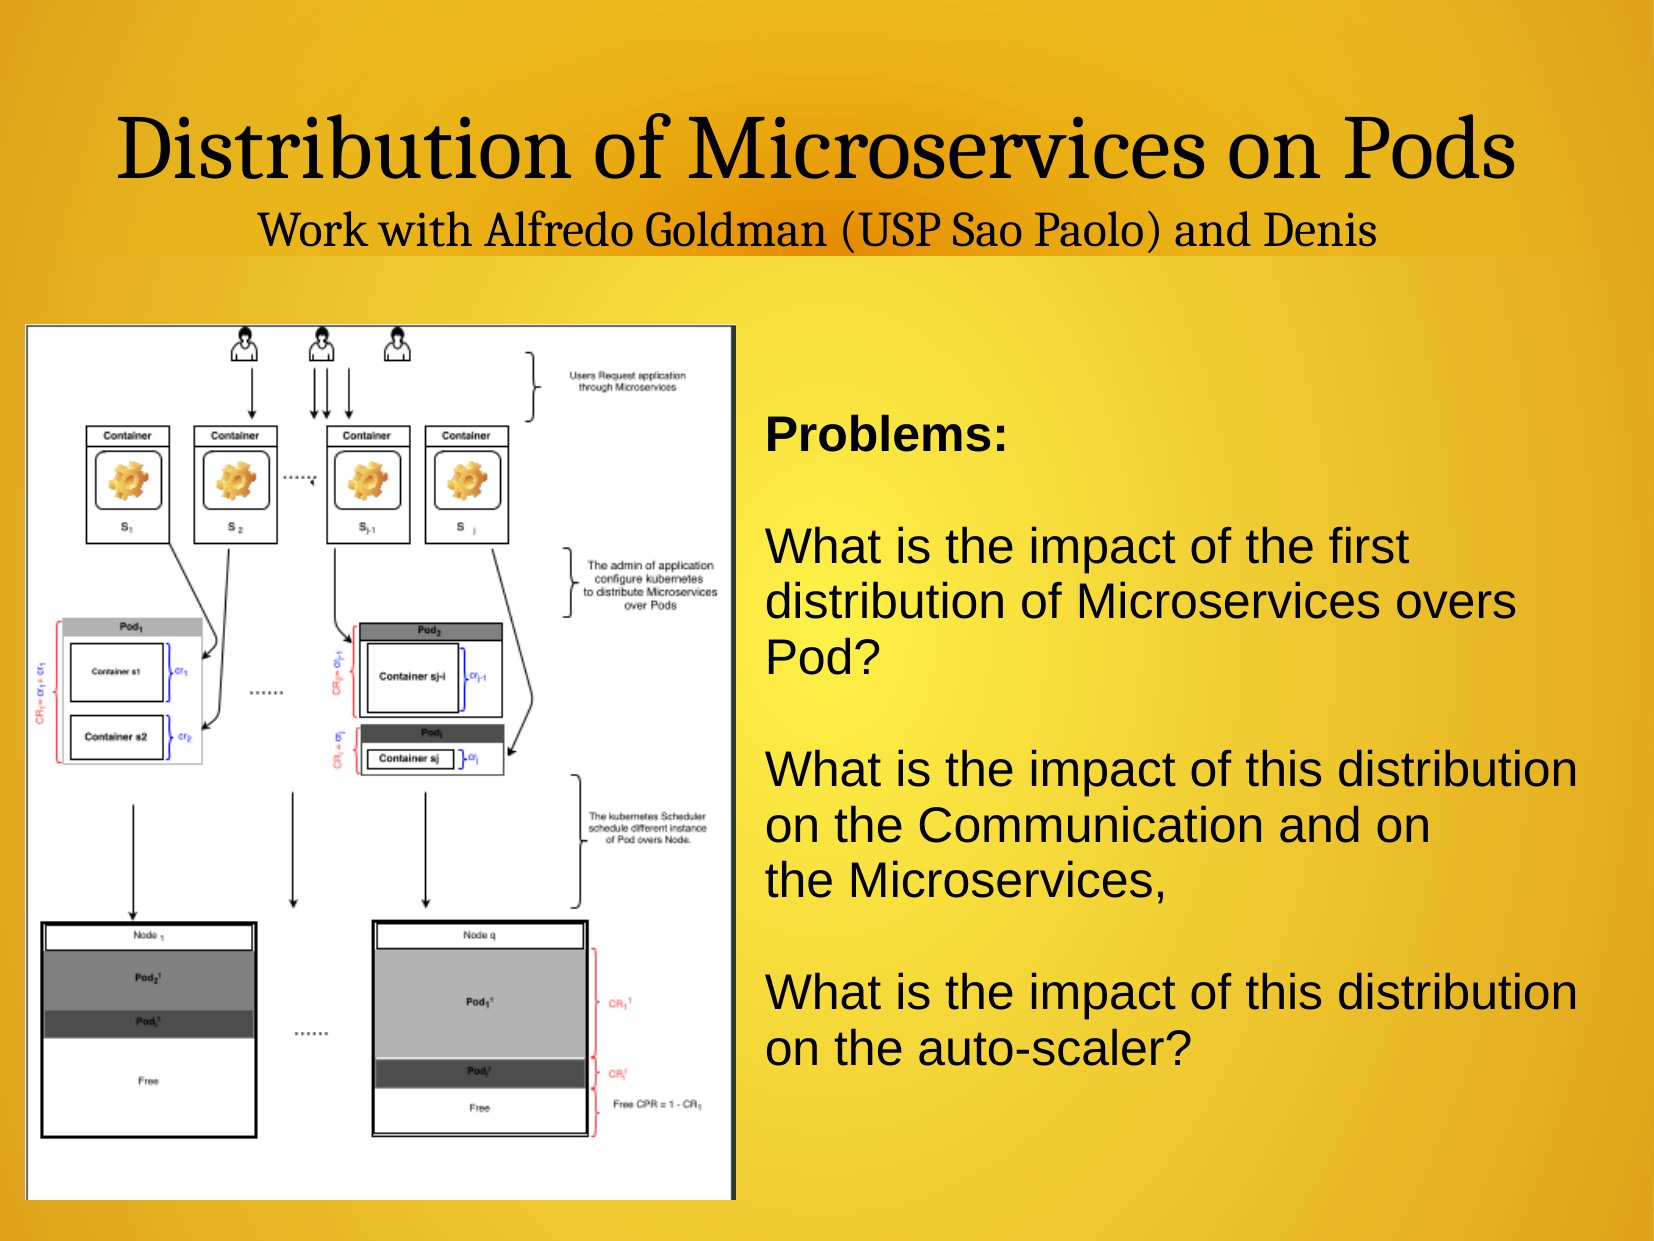

# Distribution of Microservices on Pods Work with Alfredo Goldman (USP Sao Paolo) and Denis
Problems:
What is the impact of the first
distribution of Microservices overs Pod?
What is the impact of this distribution
on the Communication and on
the Microservices,
What is the impact of this distribution
on the auto-scaler?